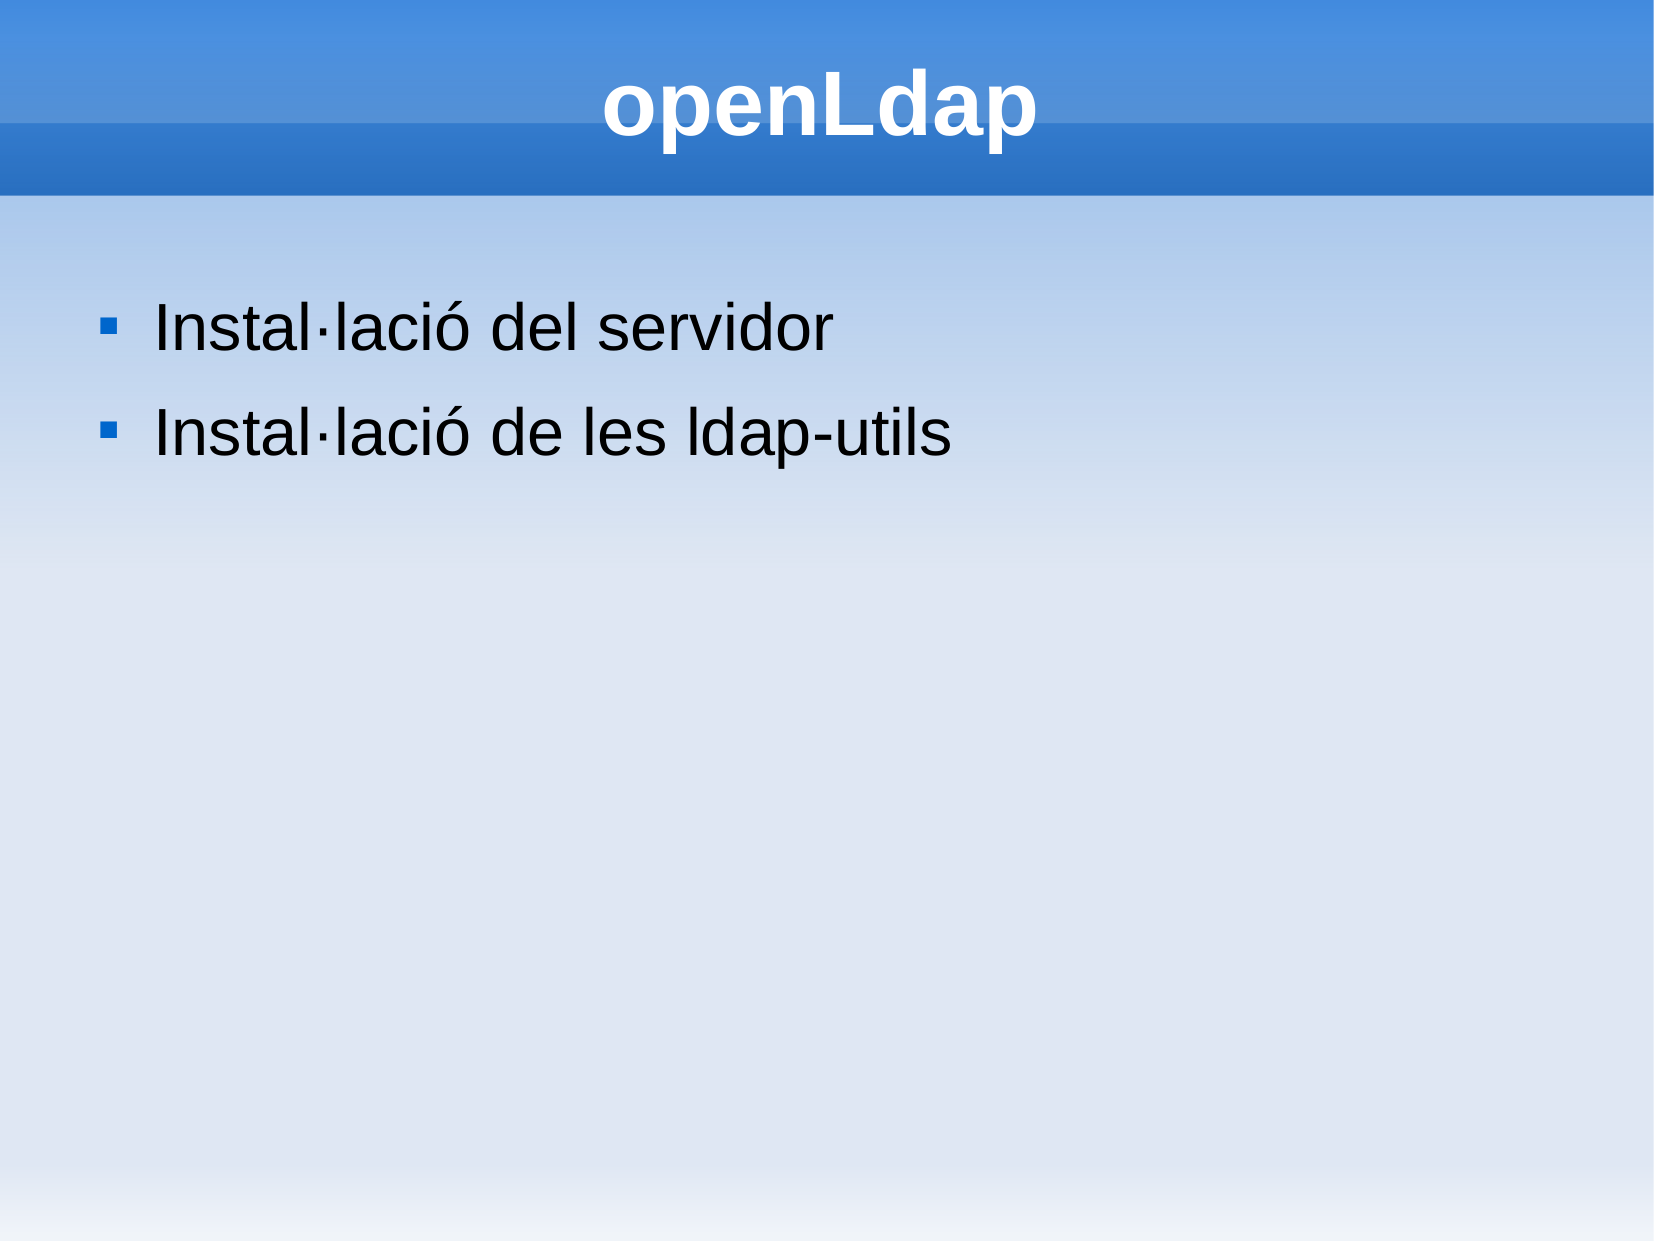

# openLdap
Instal·lació del servidor
Instal·lació de les ldap-utils